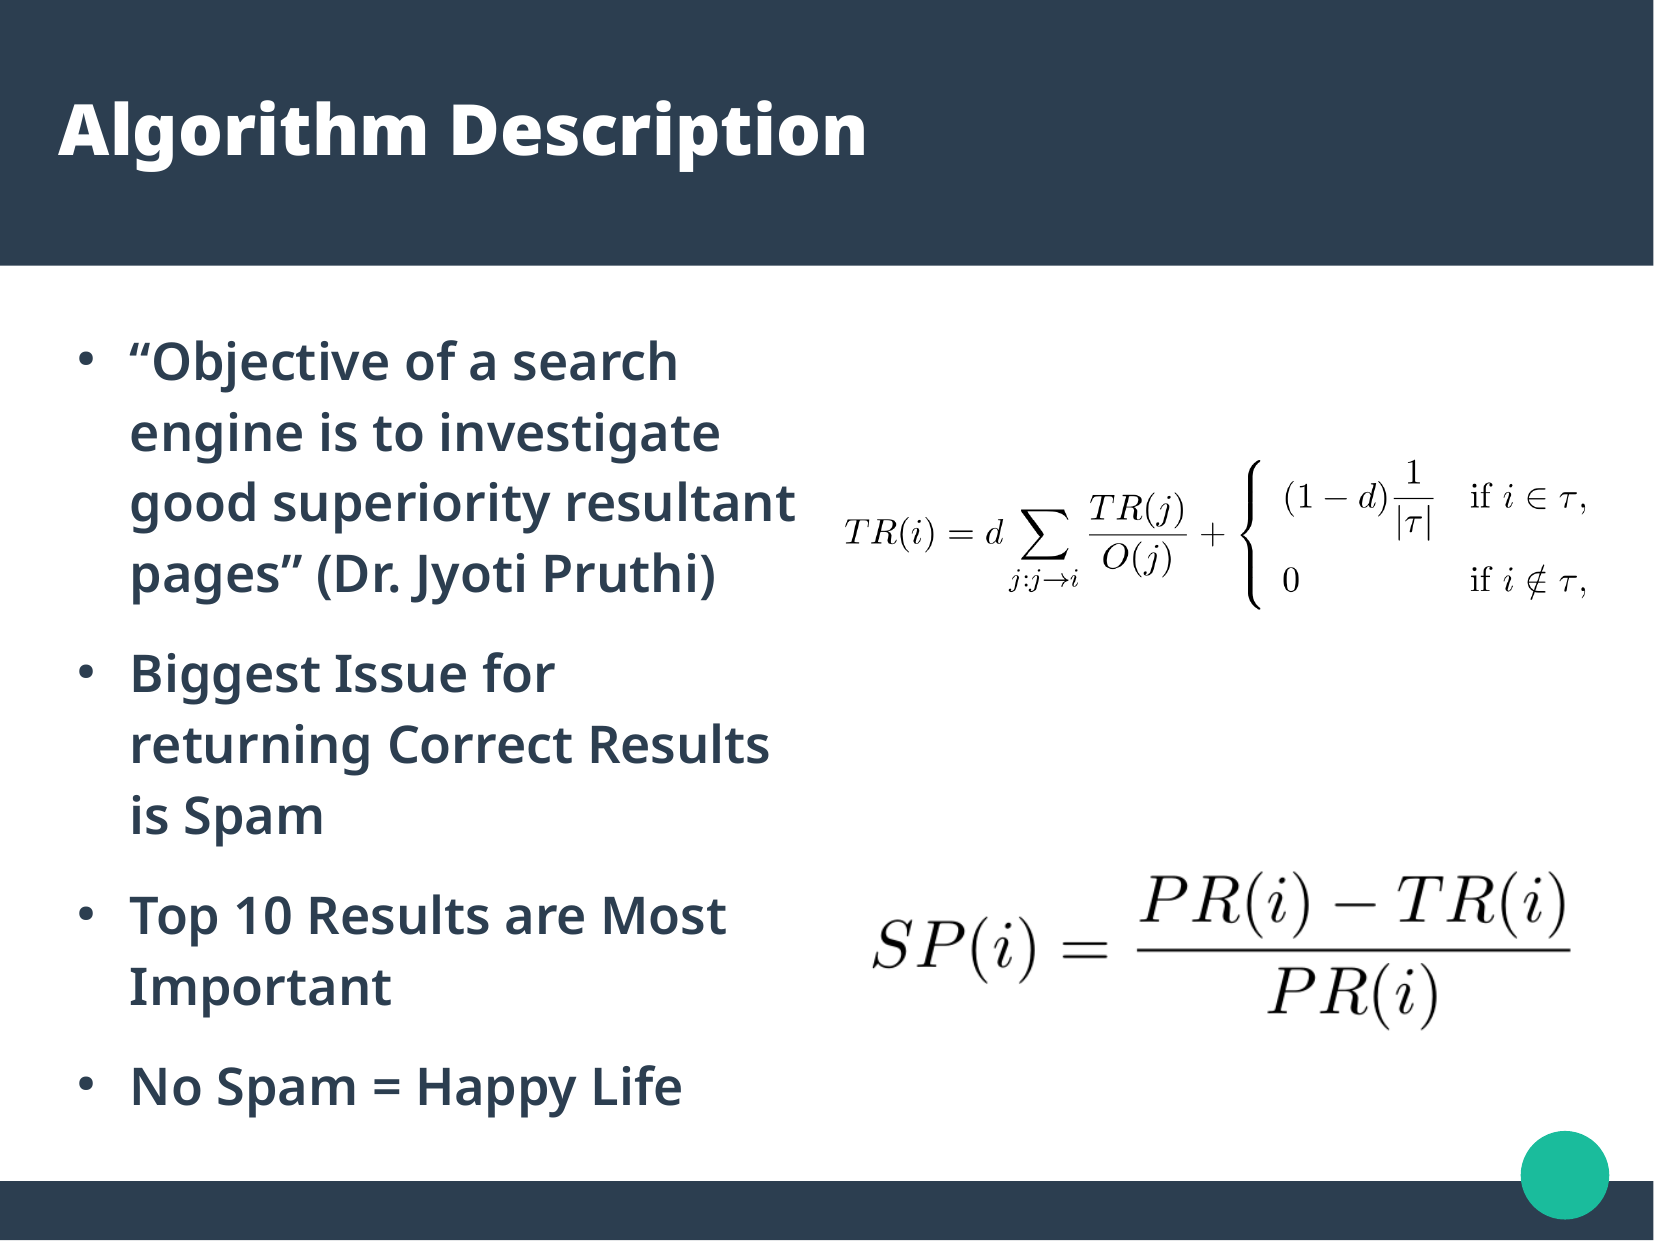

# Algorithm Description
“Objective of a search engine is to investigate good superiority resultant pages” (Dr. Jyoti Pruthi)
Biggest Issue for returning Correct Results is Spam
Top 10 Results are Most Important
No Spam = Happy Life